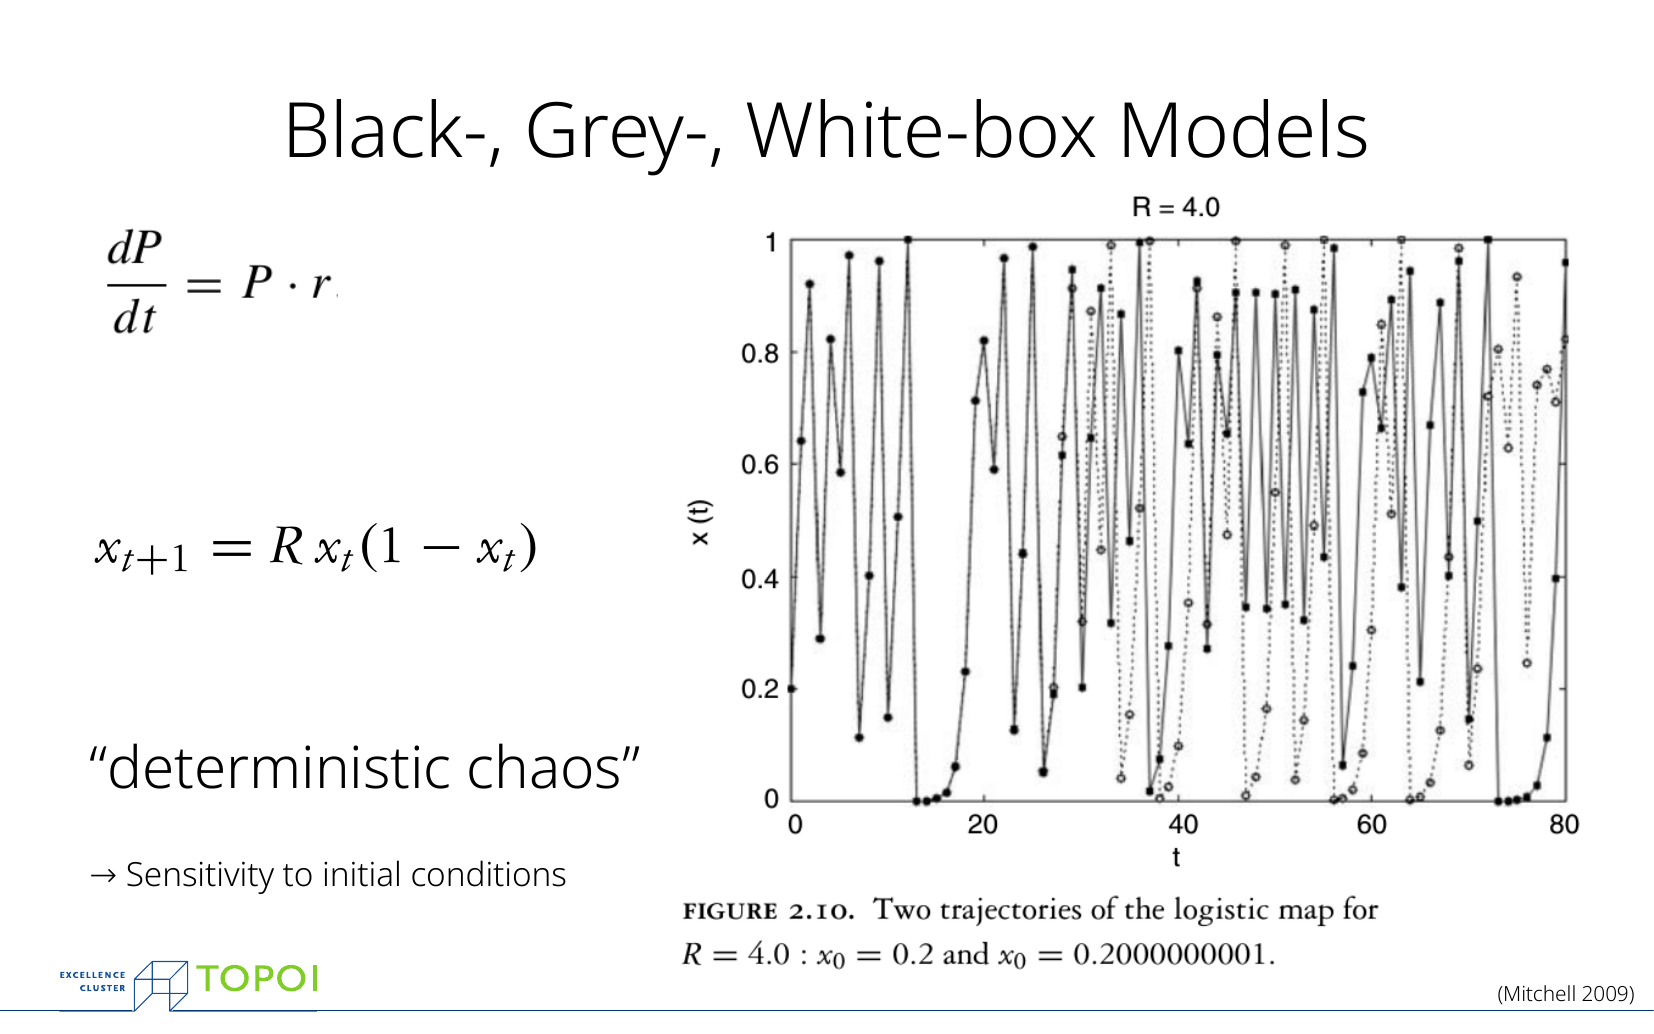

# Black-, Grey-, White-box Models
“deterministic chaos”
→ Sensitivity to initial conditions
(Mitchell 2009)